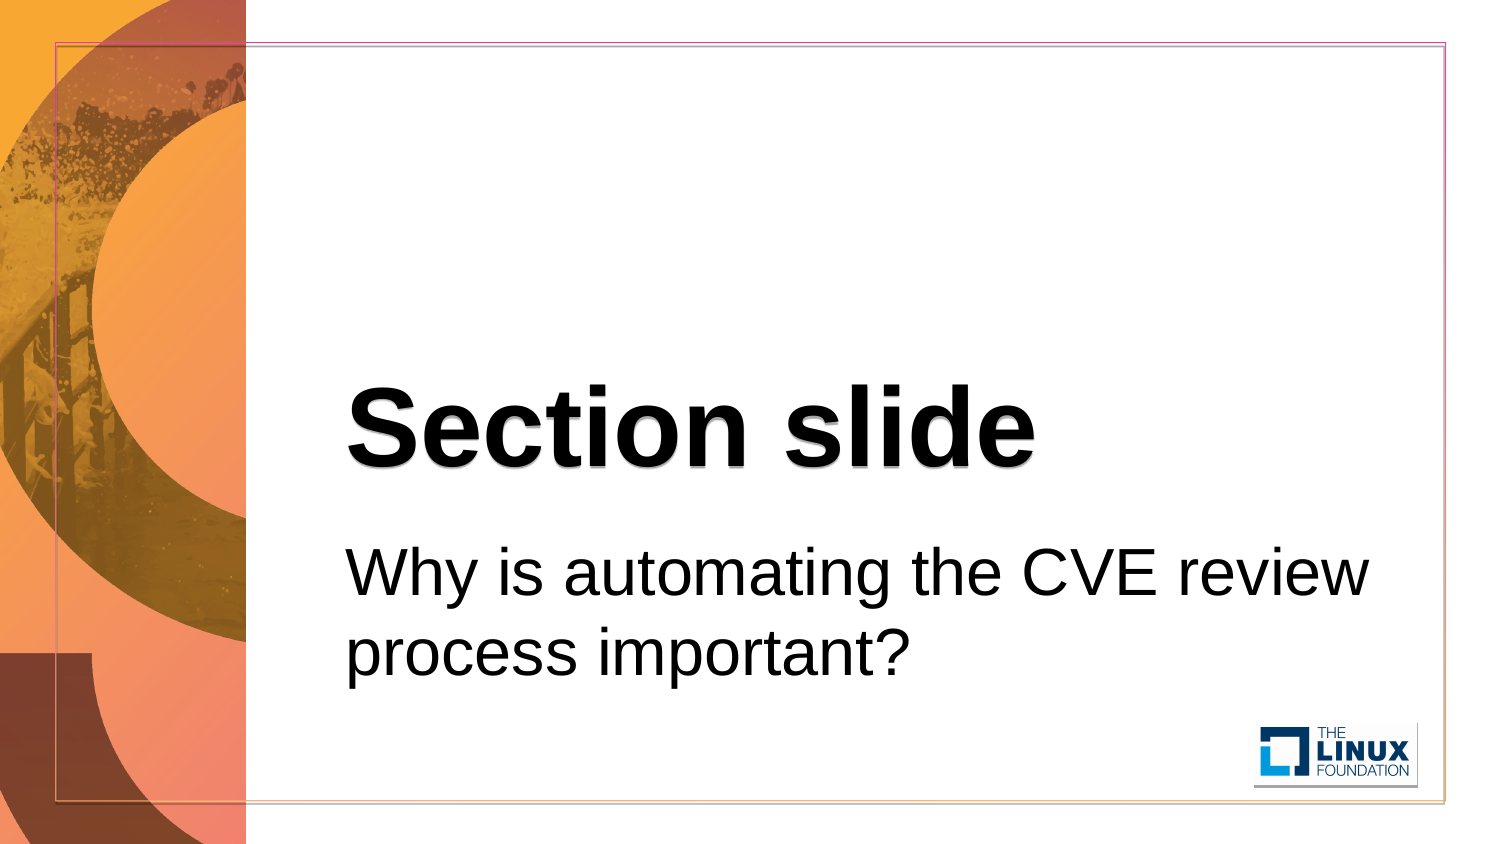

# Section slide
Why is automating the CVE review process important?